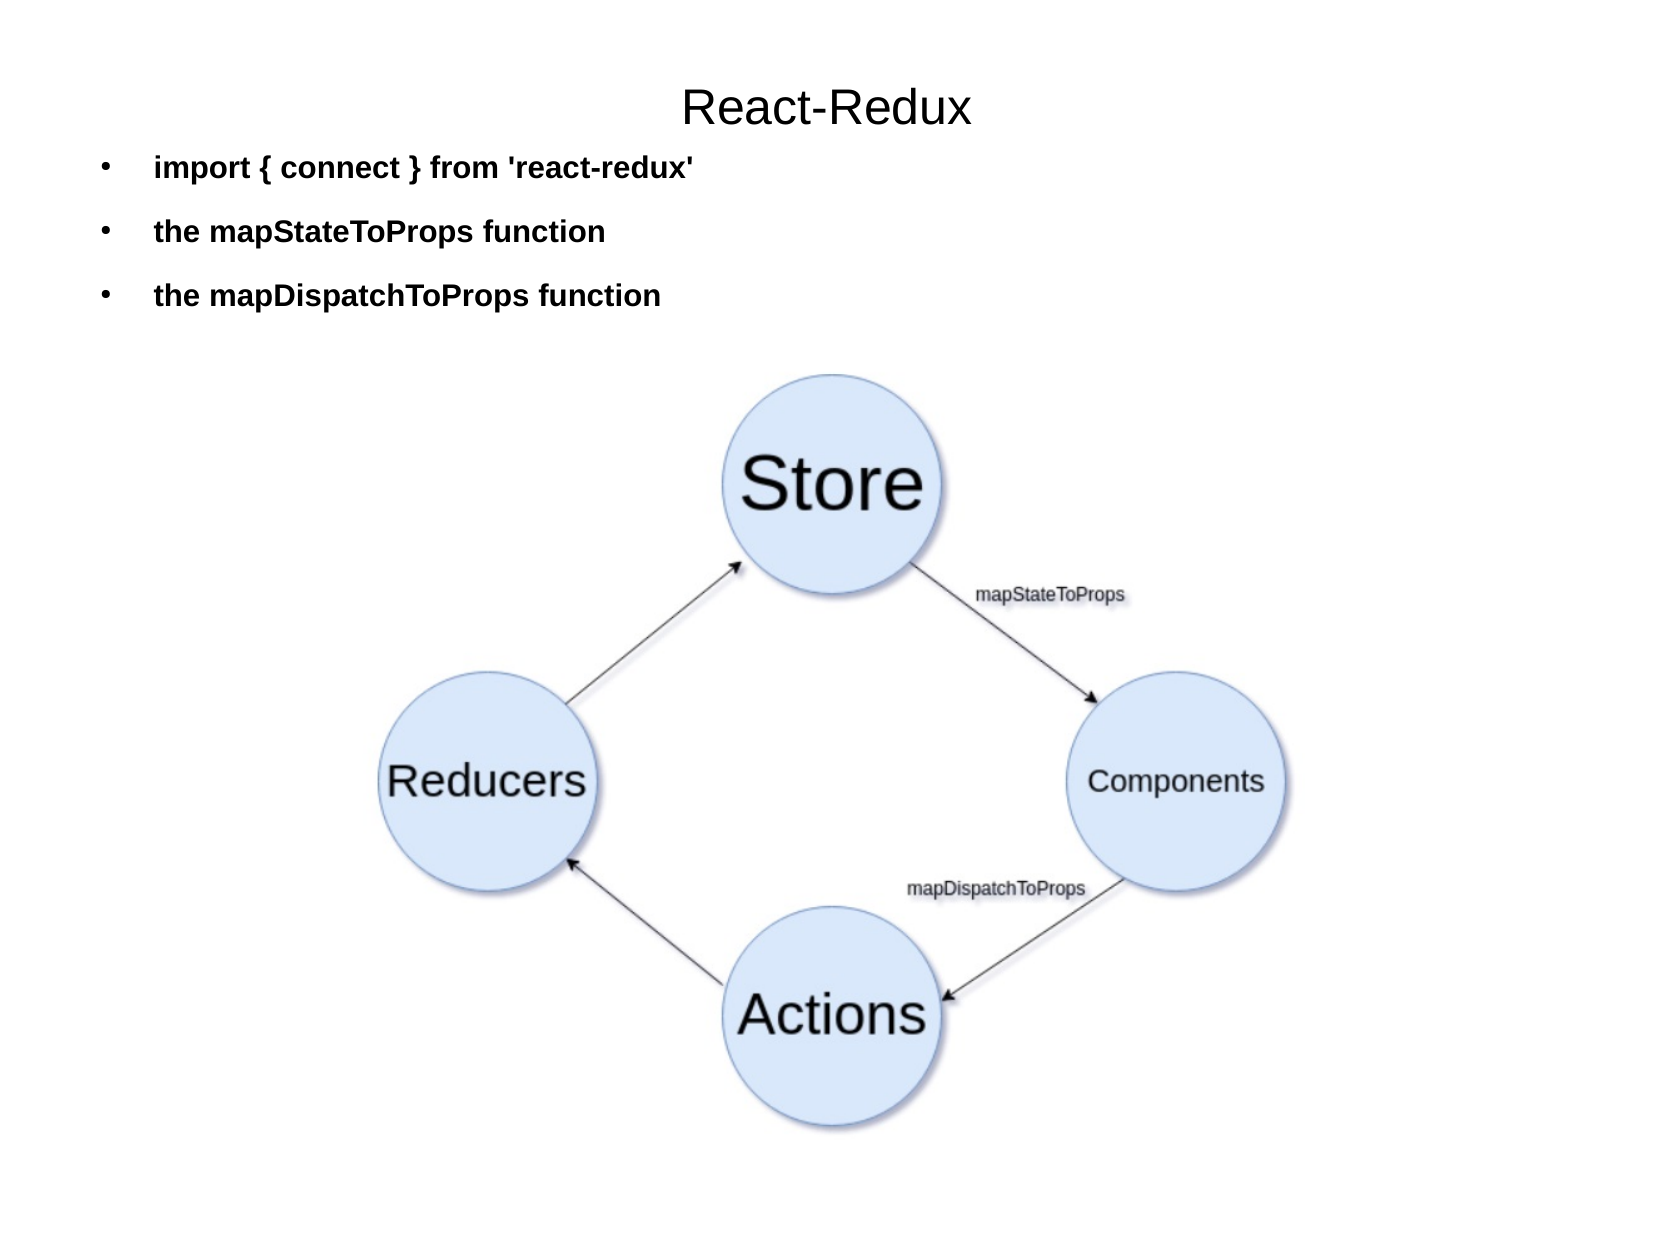

# React-Redux
import { connect } from 'react-redux'
the mapStateToProps function
the mapDispatchToProps function